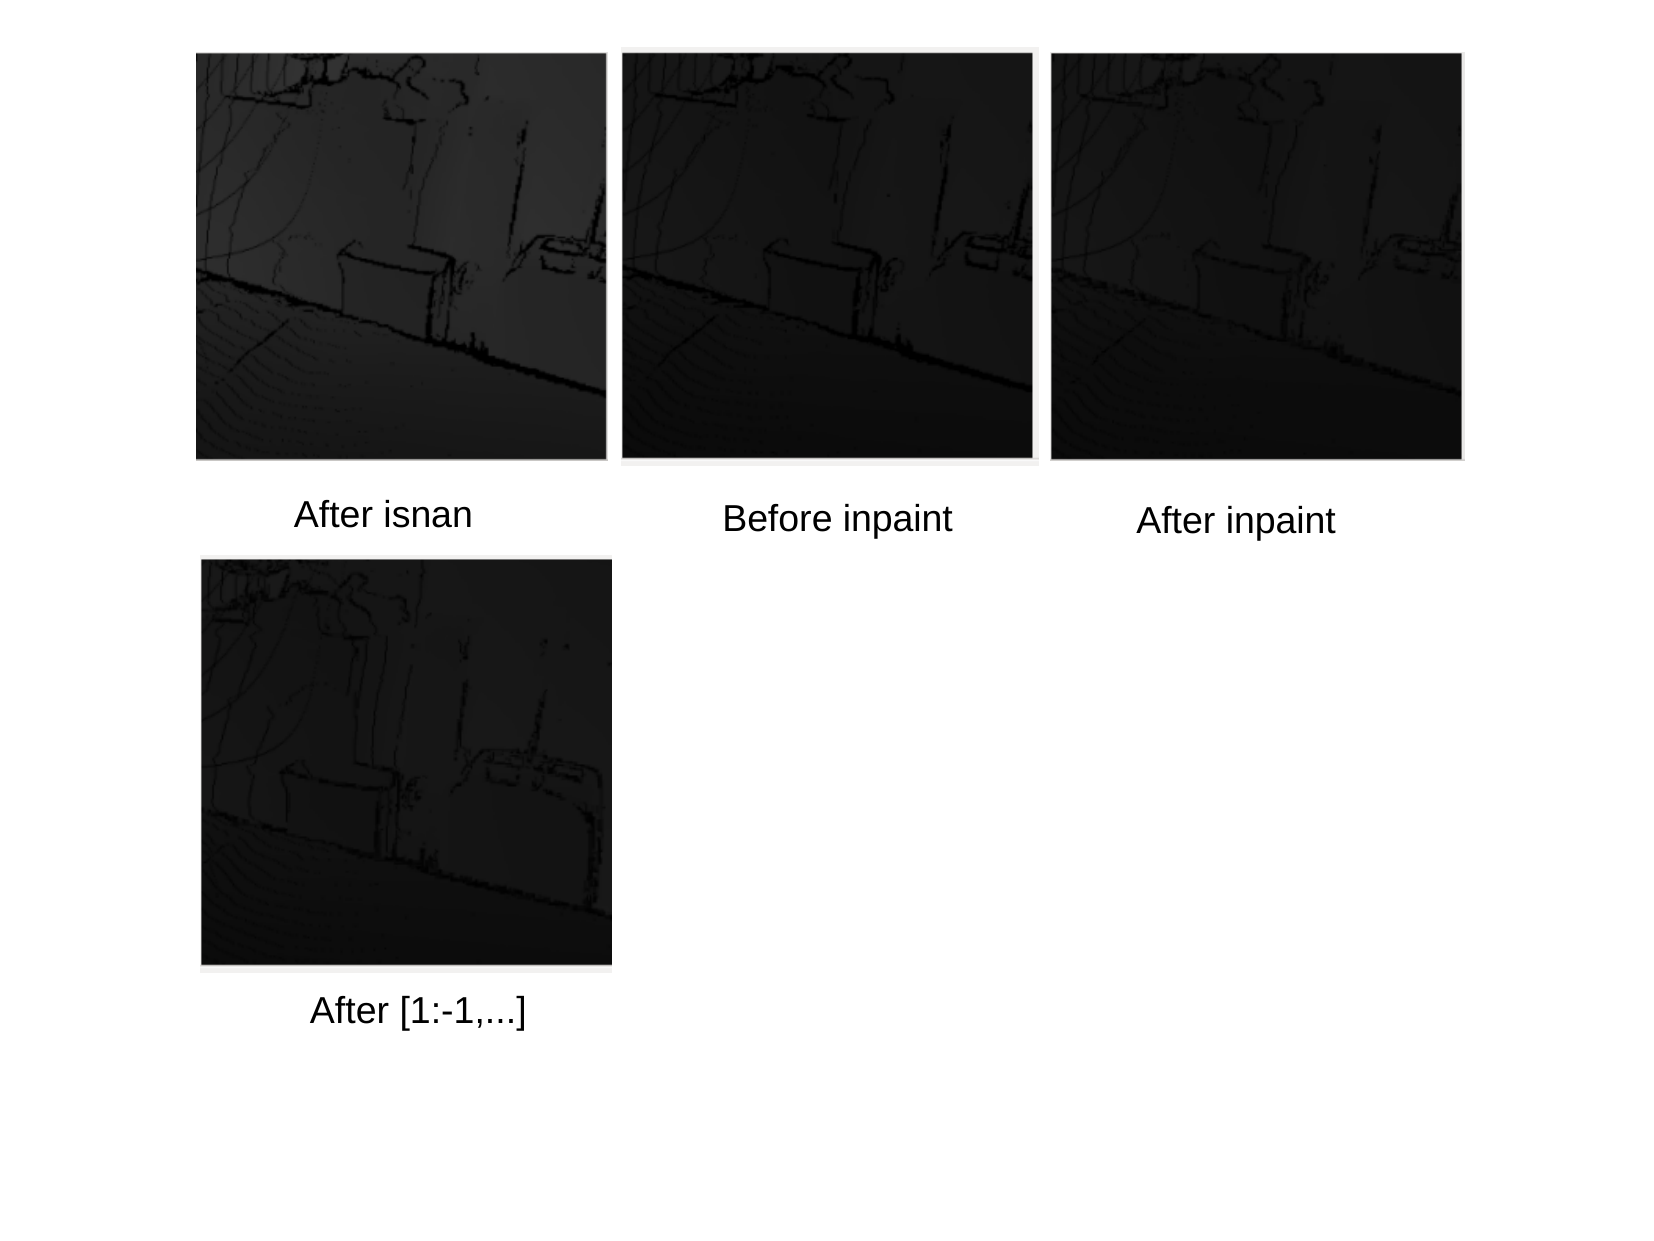

After isnan
Before inpaint
After inpaint
After [1:-1,...]